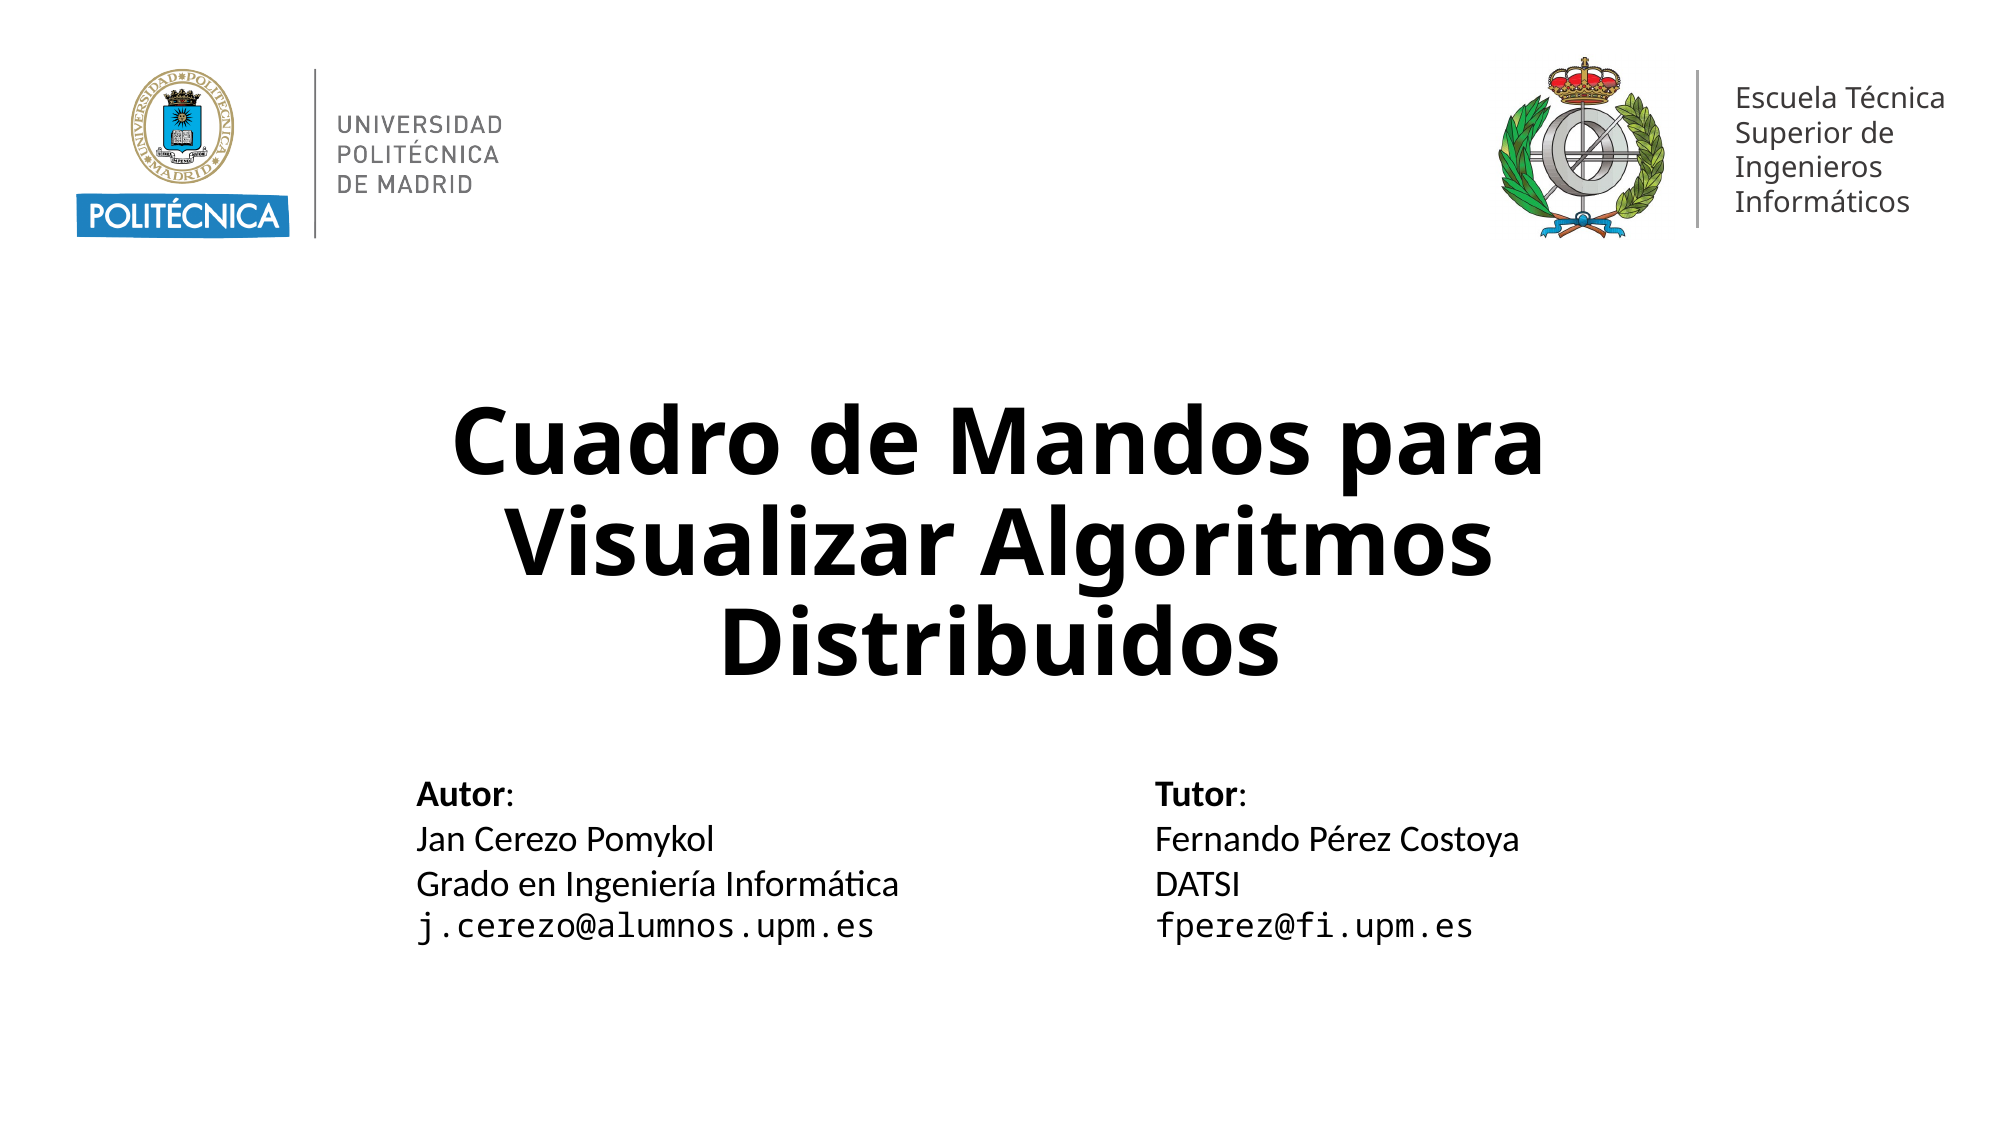

Escuela Técnica Superior de Ingenieros Informáticos
# Cuadro de Mandos para Visualizar Algoritmos Distribuidos
Autor:
Jan Cerezo Pomykol
Grado en Ingeniería Informática
j.cerezo@alumnos.upm.es
Tutor:
Fernando Pérez Costoya
DATSI
fperez@fi.upm.es